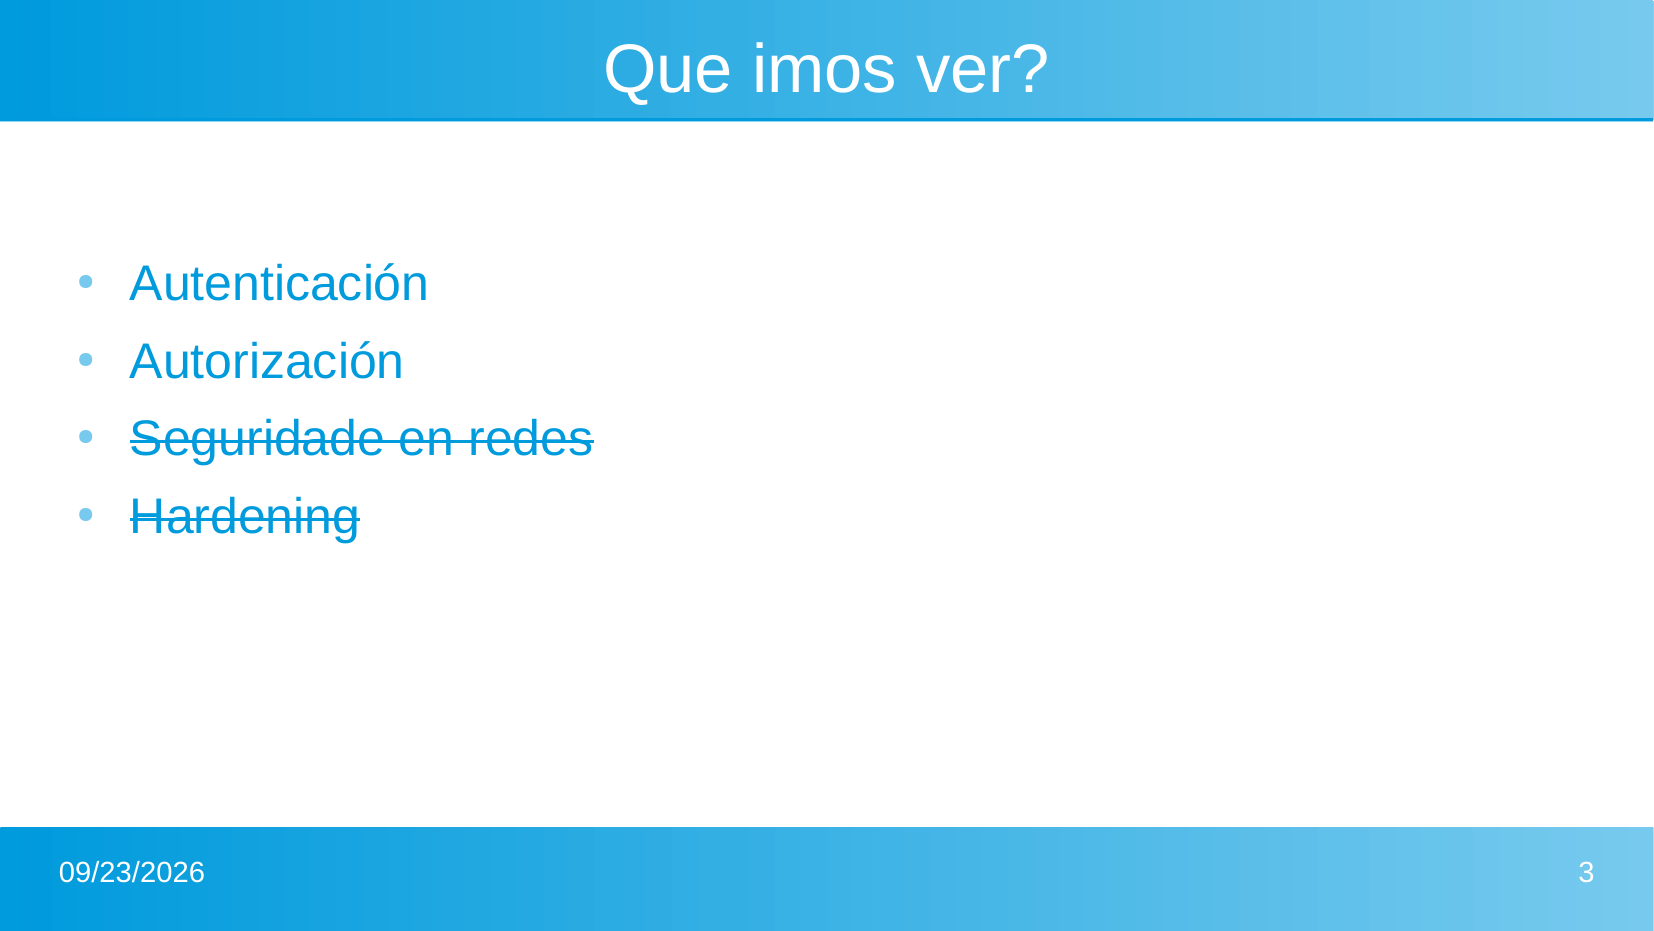

# Que imos ver?
Autenticación
Autorización
Seguridade en redes
Hardening
3